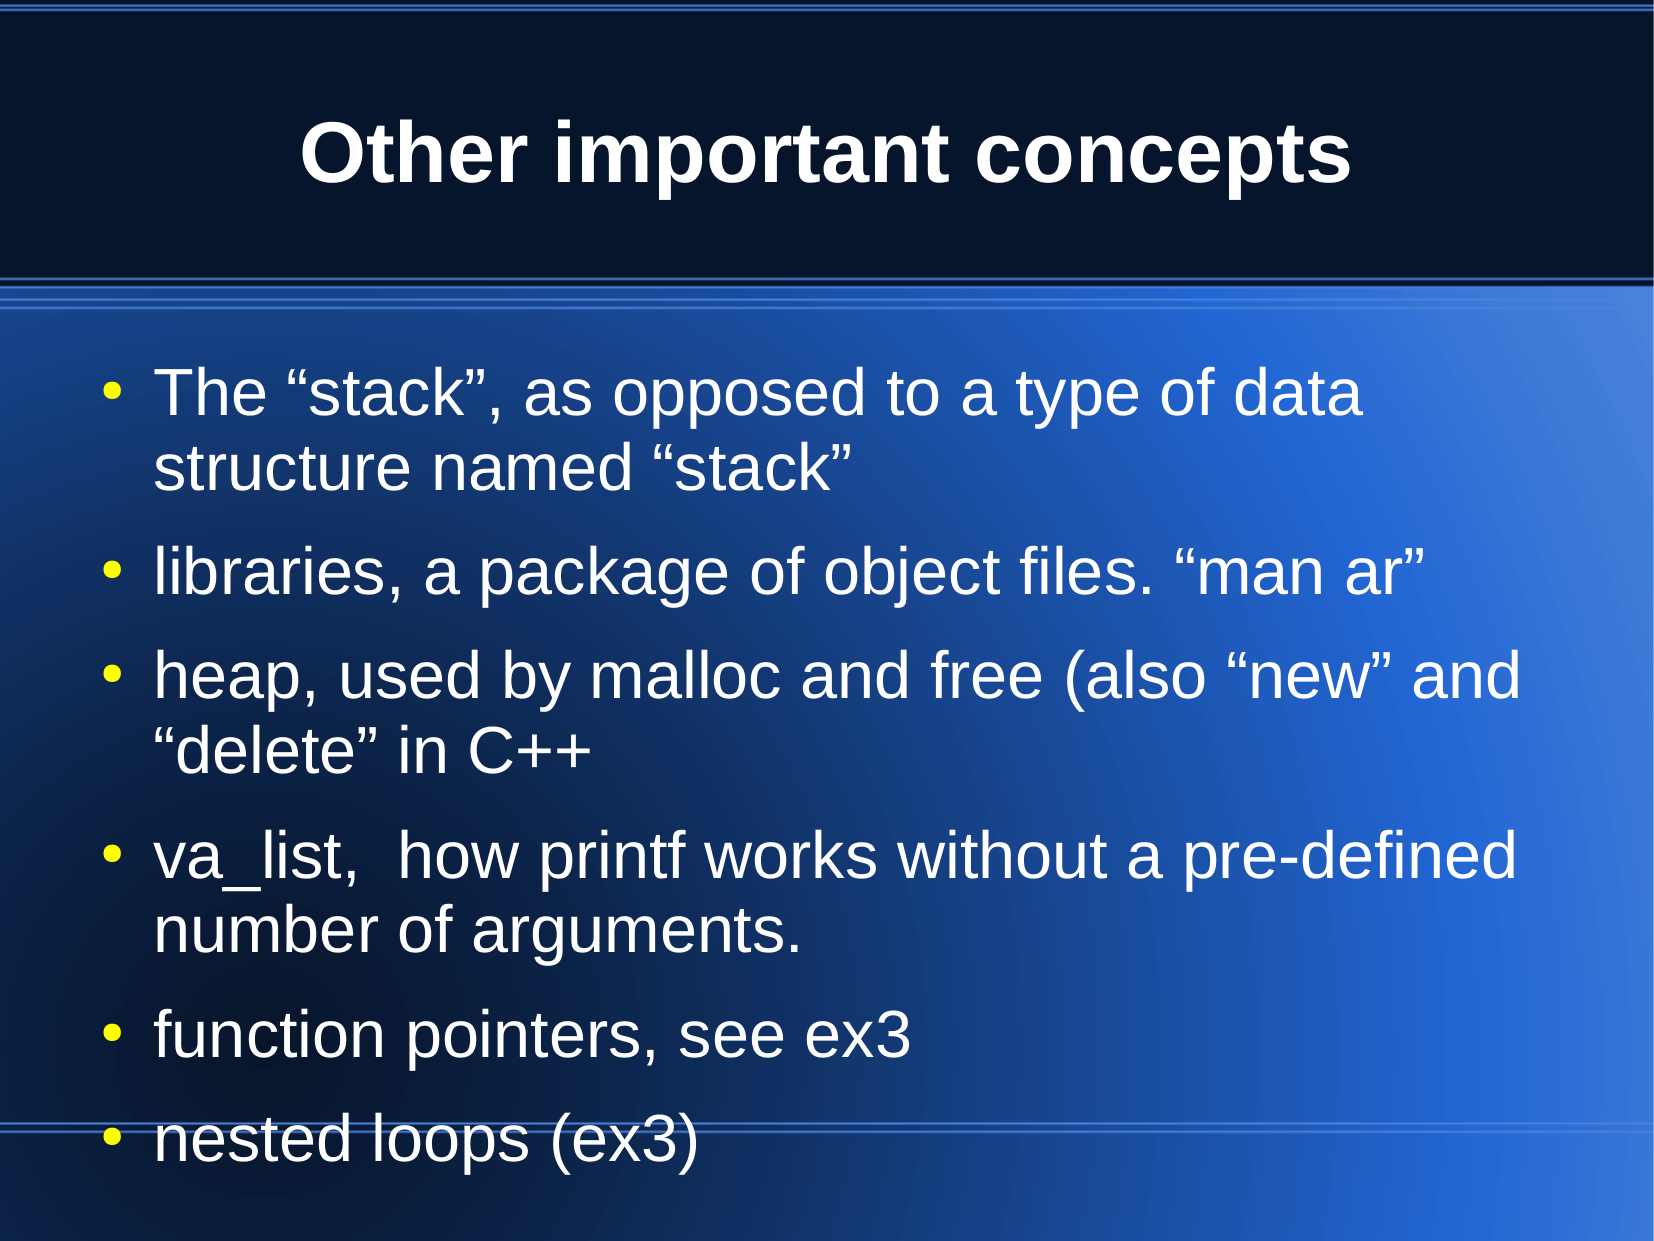

# Other important concepts
The “stack”, as opposed to a type of data structure named “stack”
libraries, a package of object files. “man ar”
heap, used by malloc and free (also “new” and “delete” in C++
va_list, how printf works without a pre-defined number of arguments.
function pointers, see ex3
nested loops (ex3)